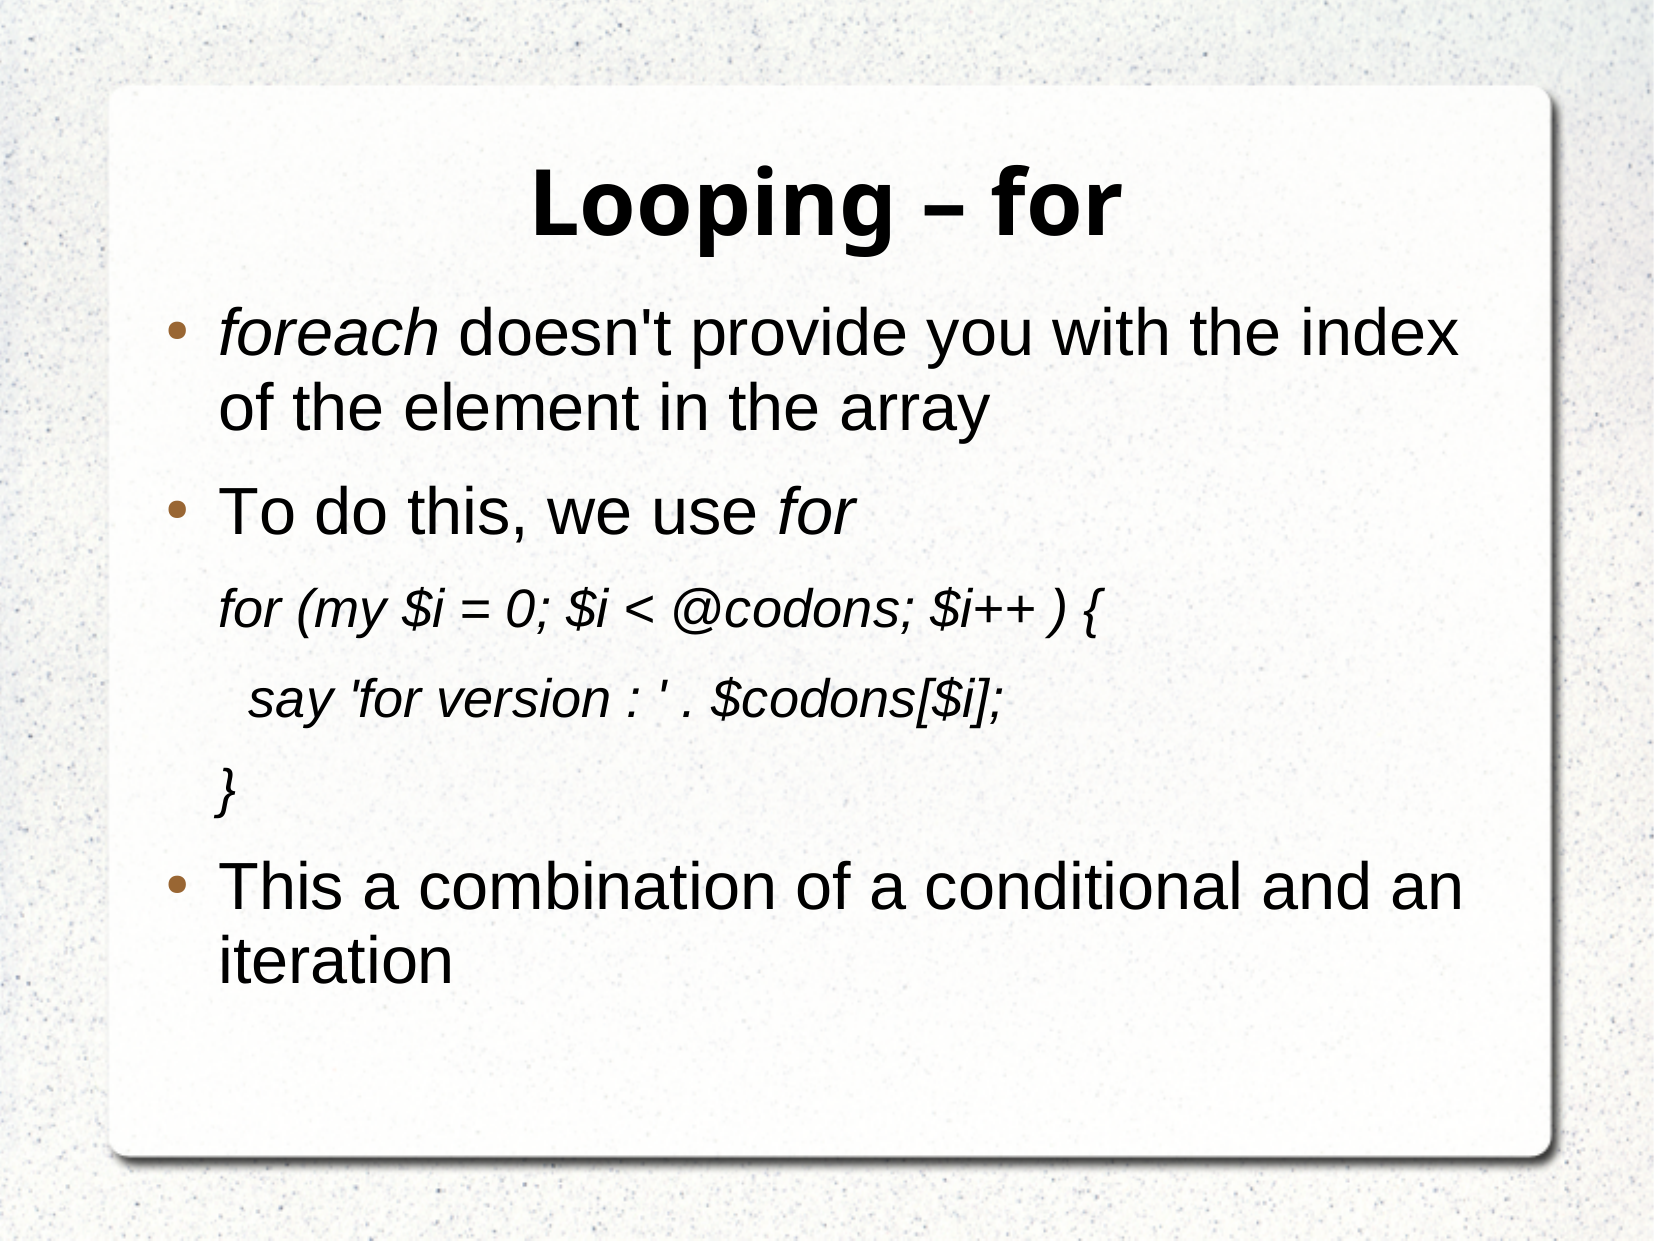

# Looping – for
foreach doesn't provide you with the index of the element in the array
To do this, we use for
for (my $i = 0; $i < @codons; $i++ ) {
 say 'for version : ' . $codons[$i];
}
This a combination of a conditional and an iteration